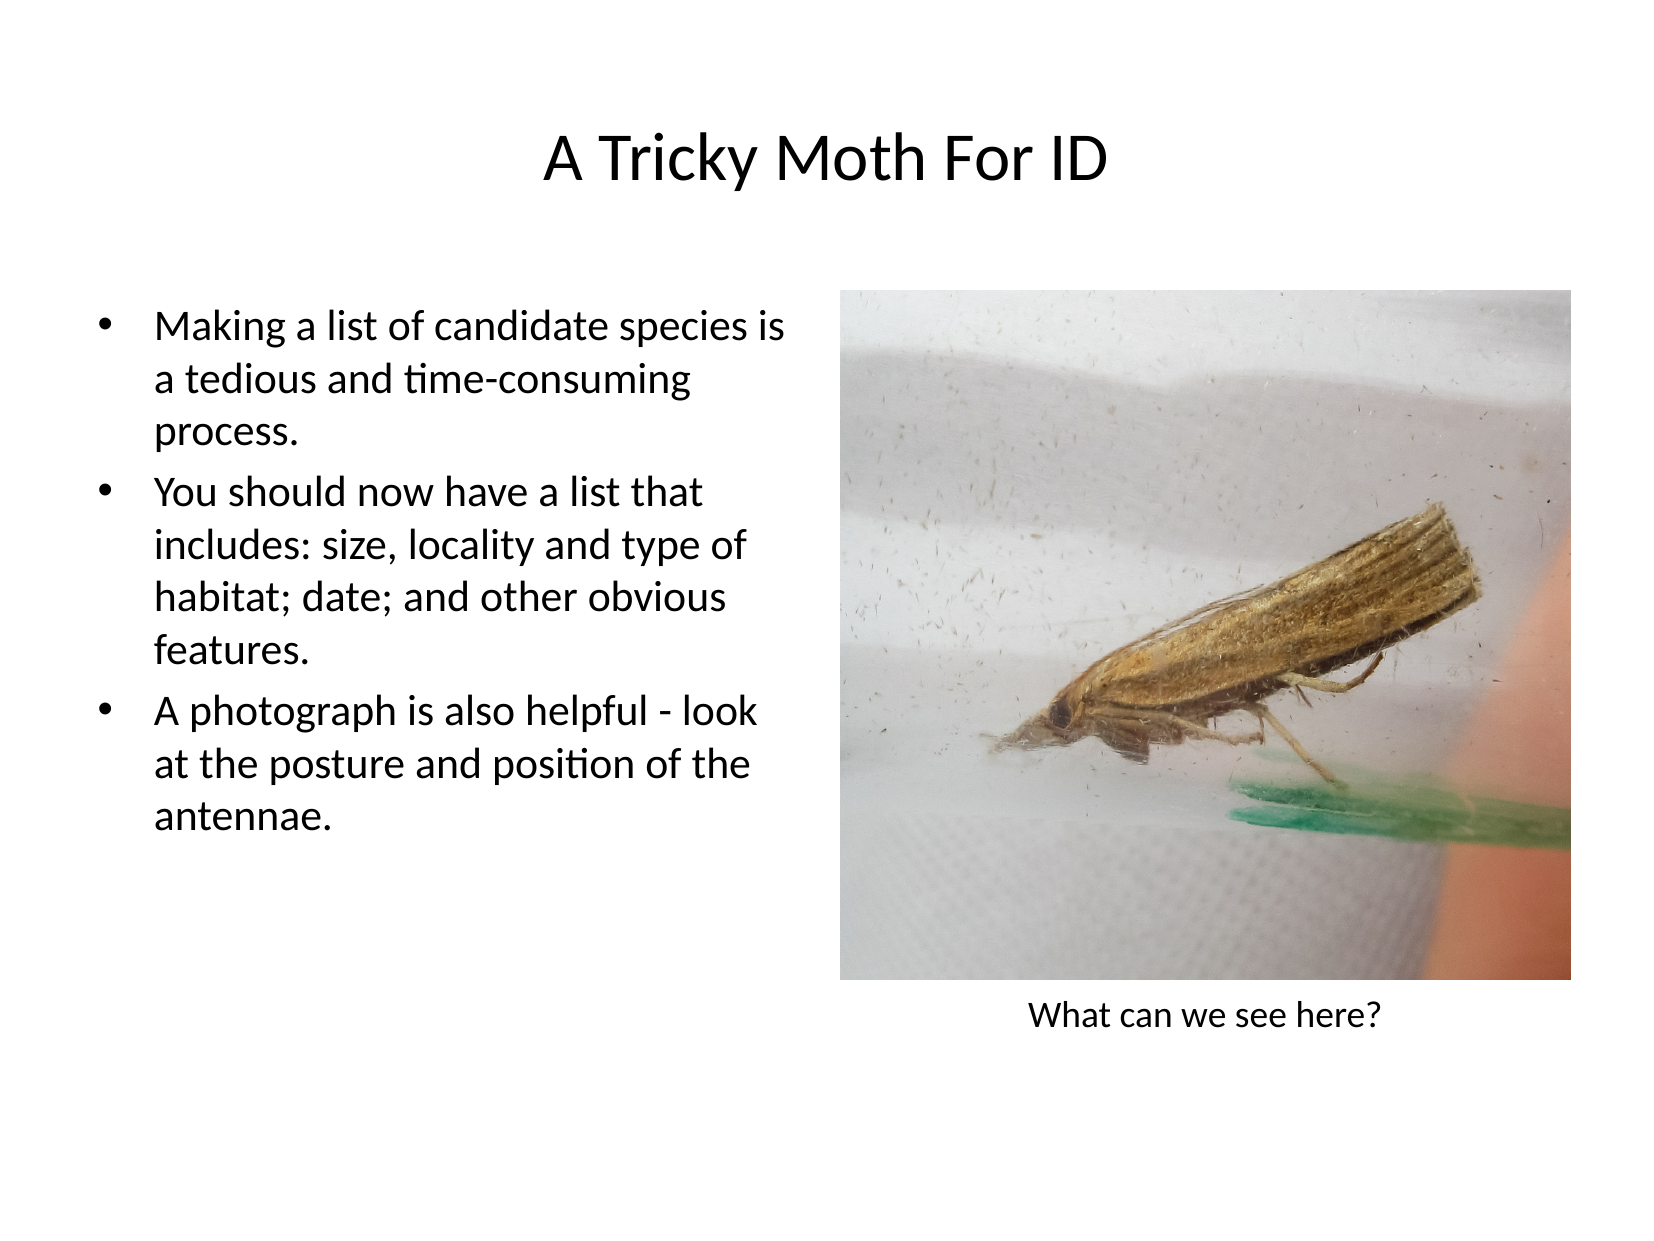

# A Tricky Moth For ID
Making a list of candidate species is a tedious and time-consuming process.
You should now have a list that includes: size, locality and type of habitat; date; and other obvious features.
A photograph is also helpful - look at the posture and position of the antennae.
What can we see here?